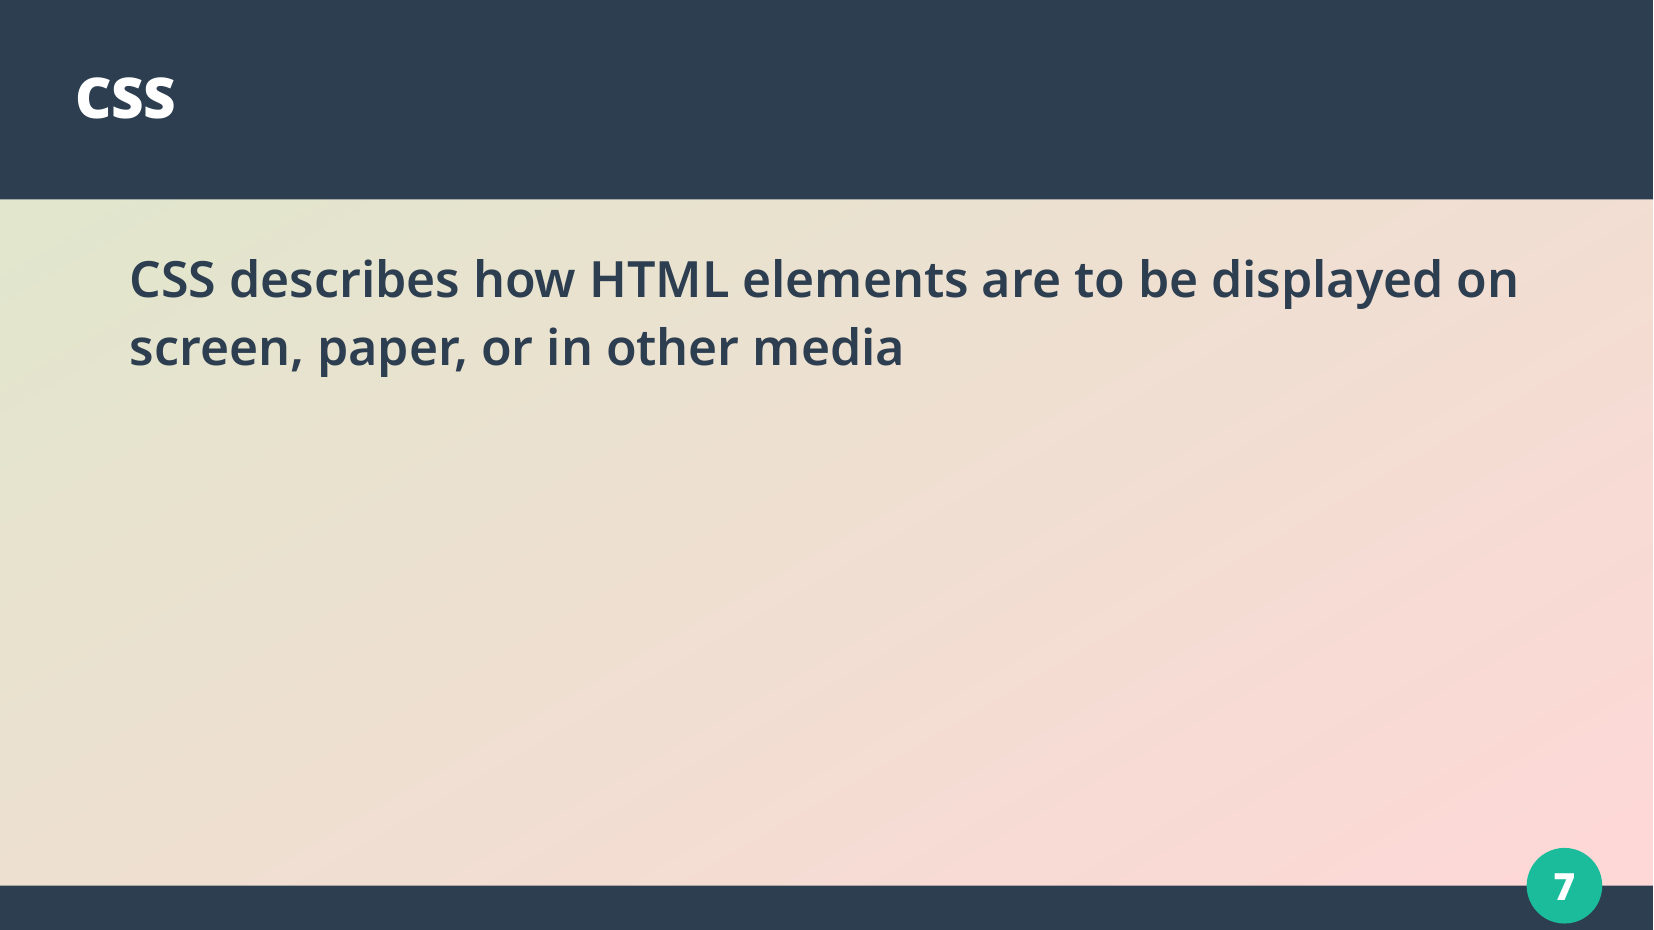

# CSS
CSS describes how HTML elements are to be displayed on screen, paper, or in other media